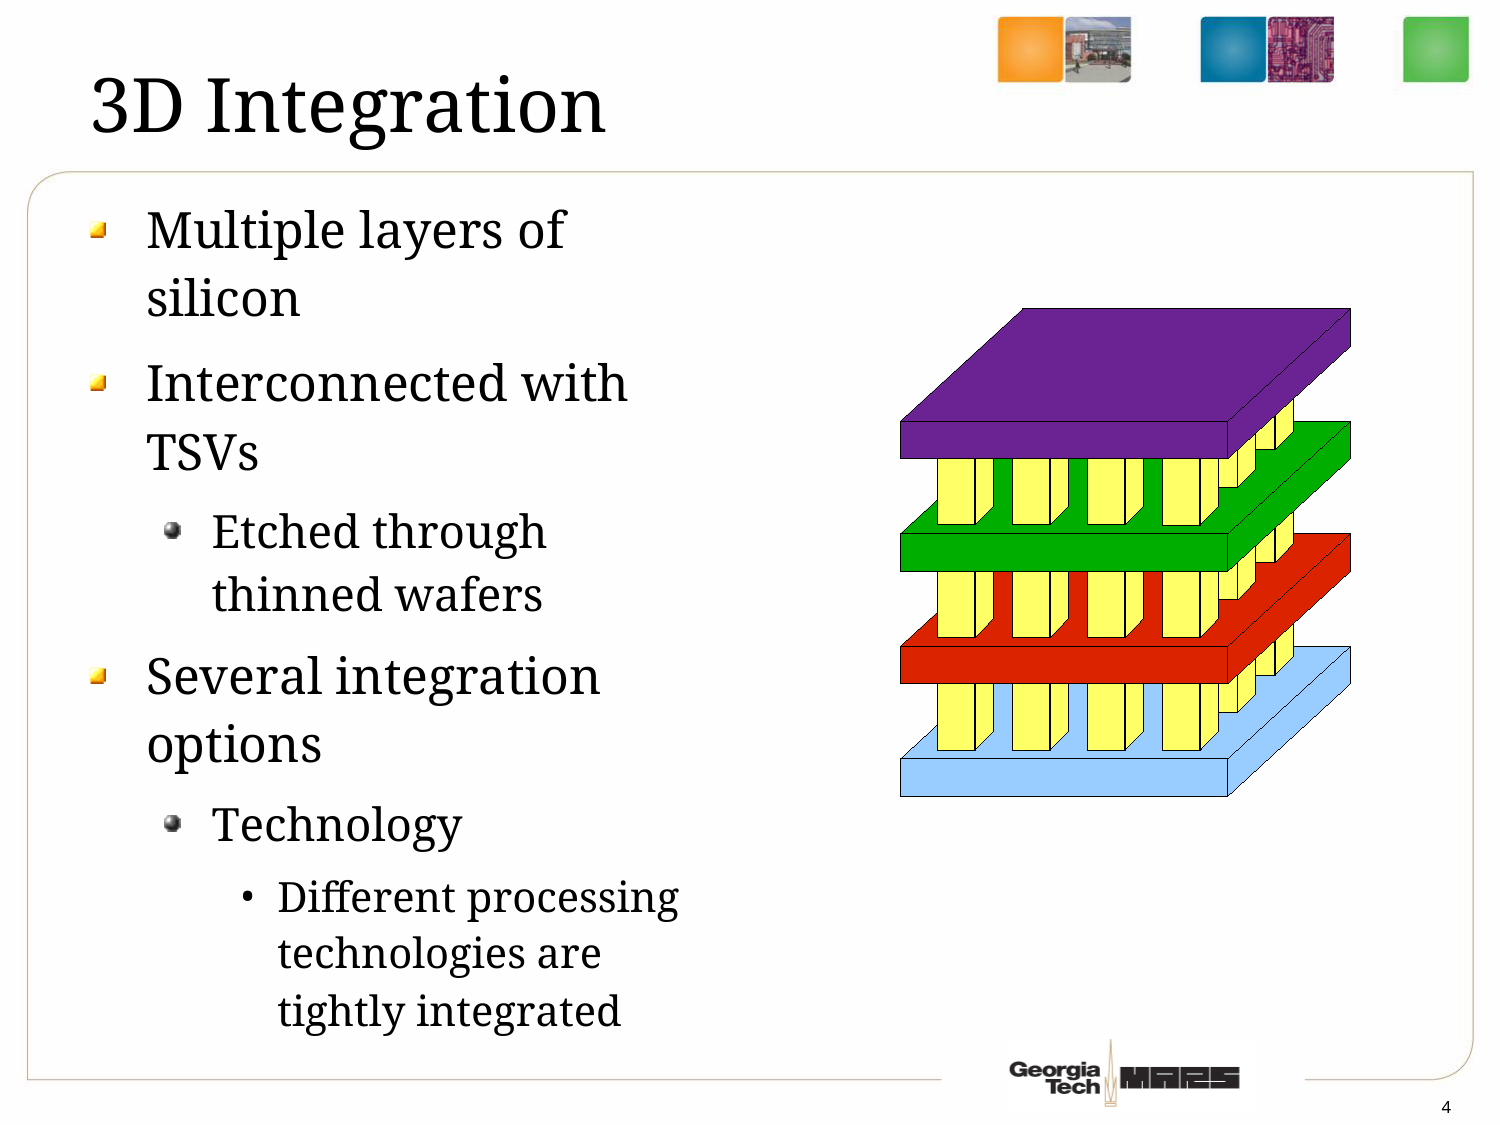

3D Integration
# Multiple layers of silicon
Interconnected with TSVs
Etched through thinned wafers
Several integration options
Technology
Different processing technologies are tightly integrated
4